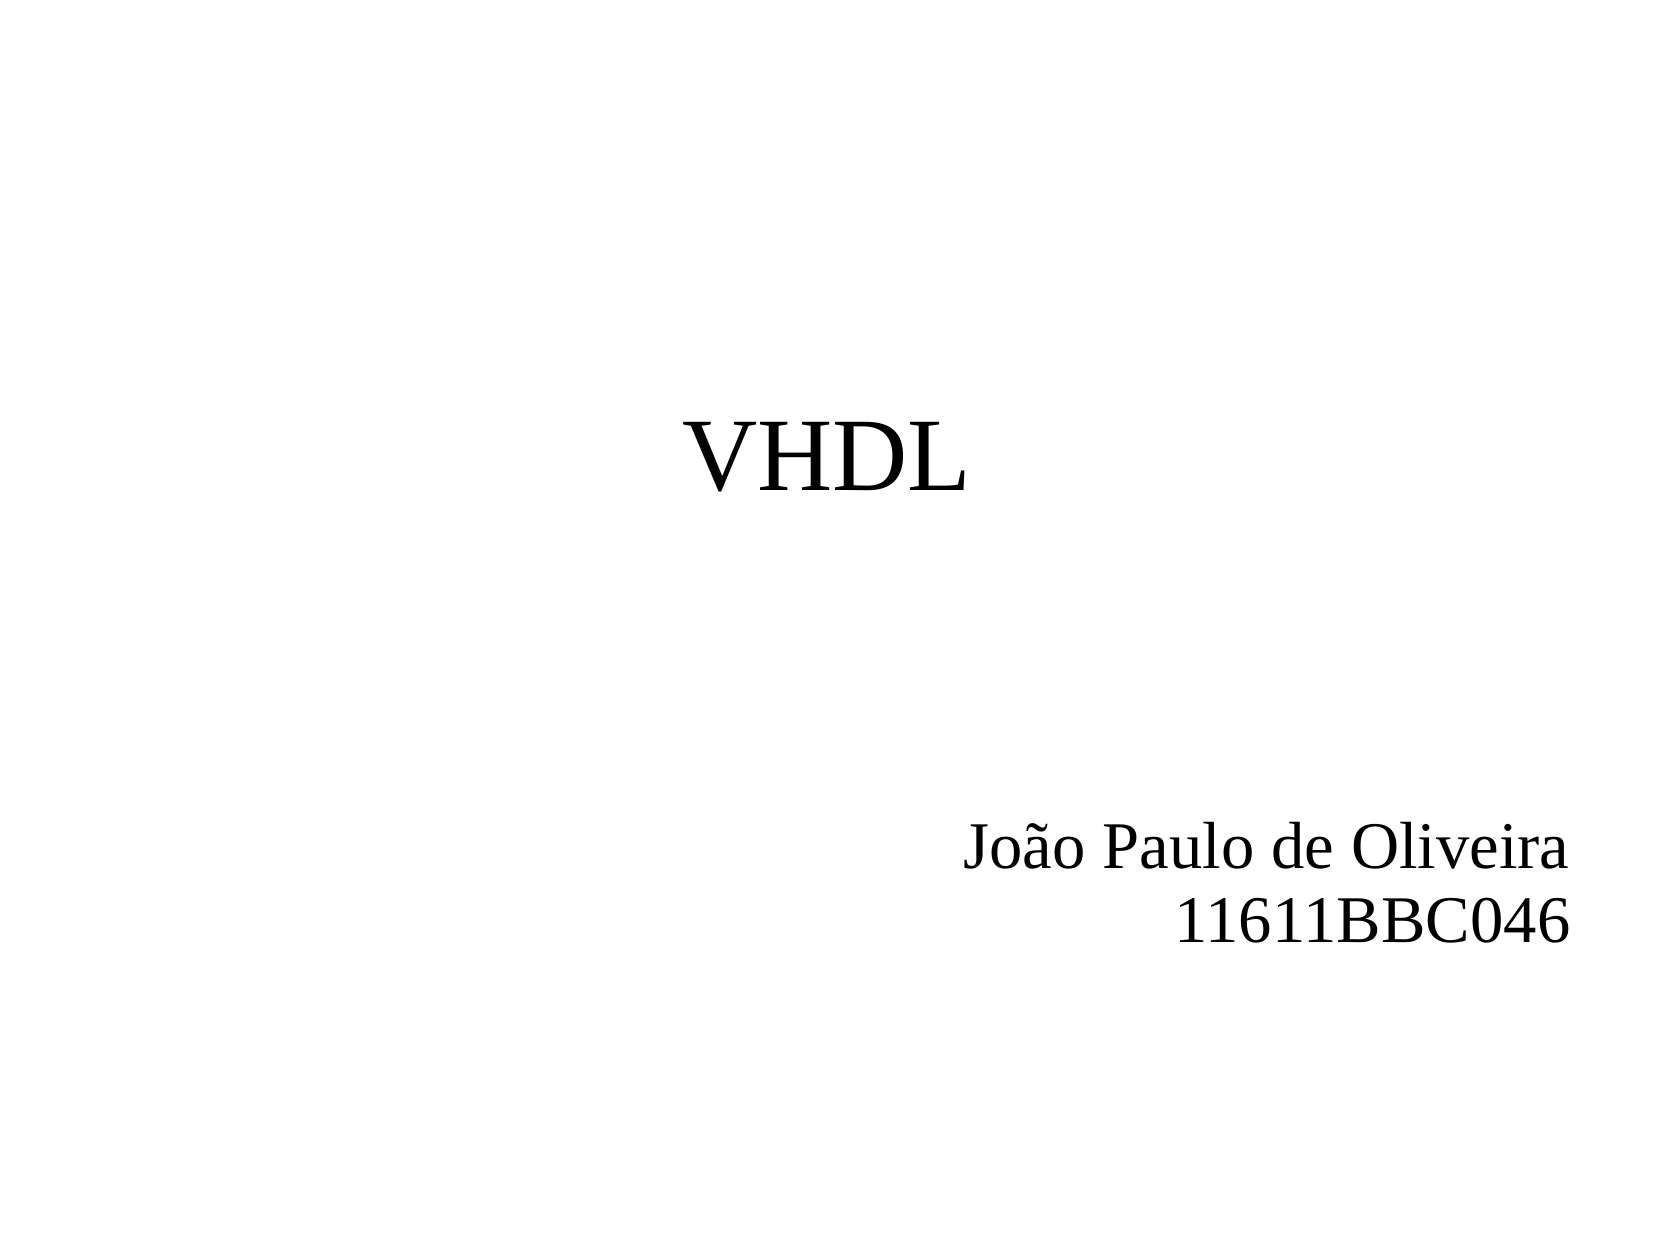

# VHDL
João Paulo de Oliveira
11611BBC046